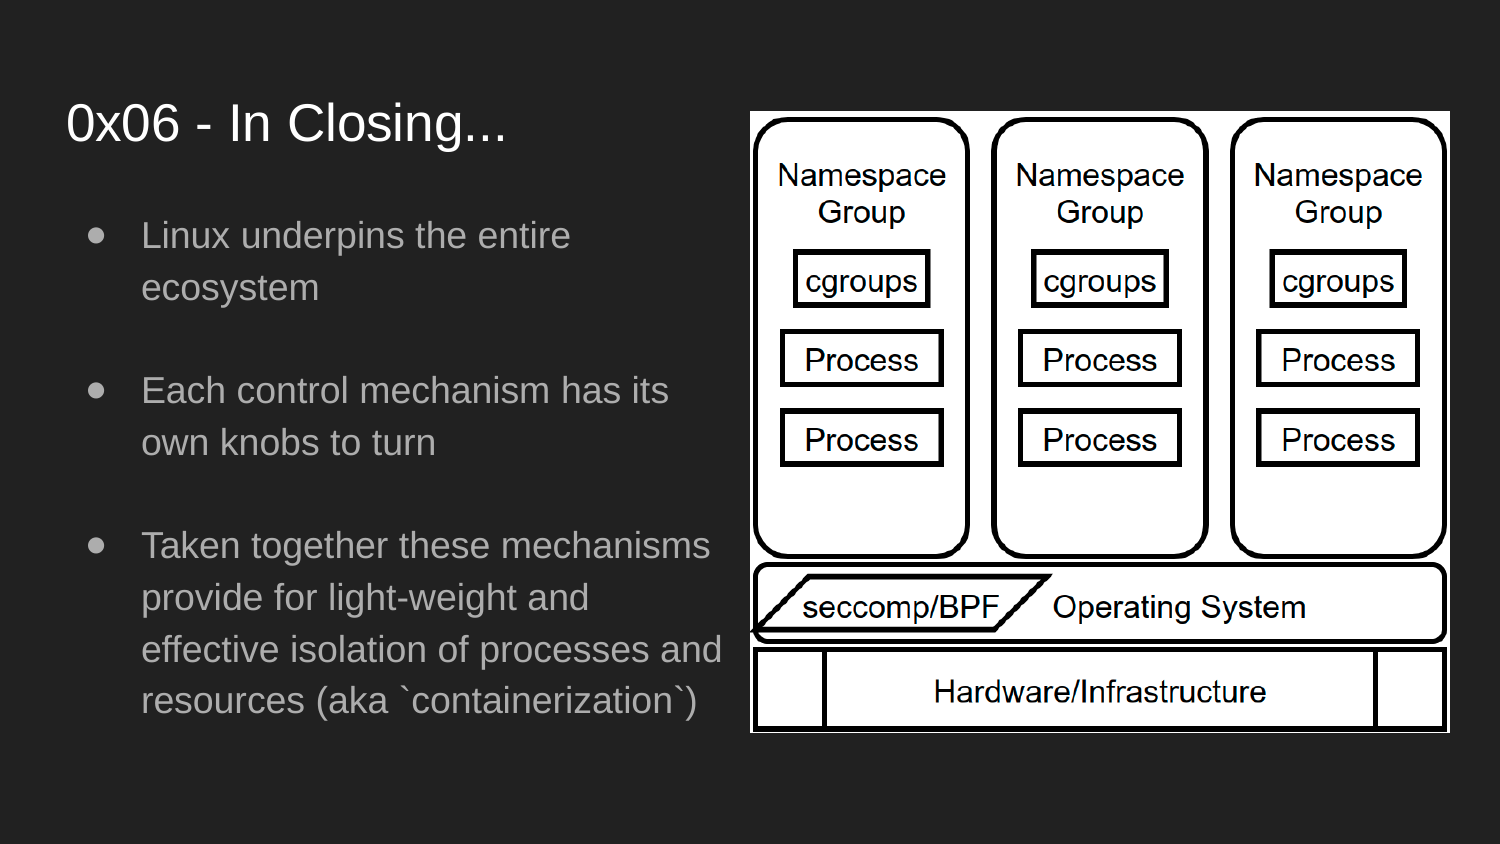

# 0x06 - In Closing...
Linux underpins the entire ecosystem
Each control mechanism has its own knobs to turn
Taken together these mechanisms provide for light-weight and effective isolation of processes and resources (aka `containerization`)